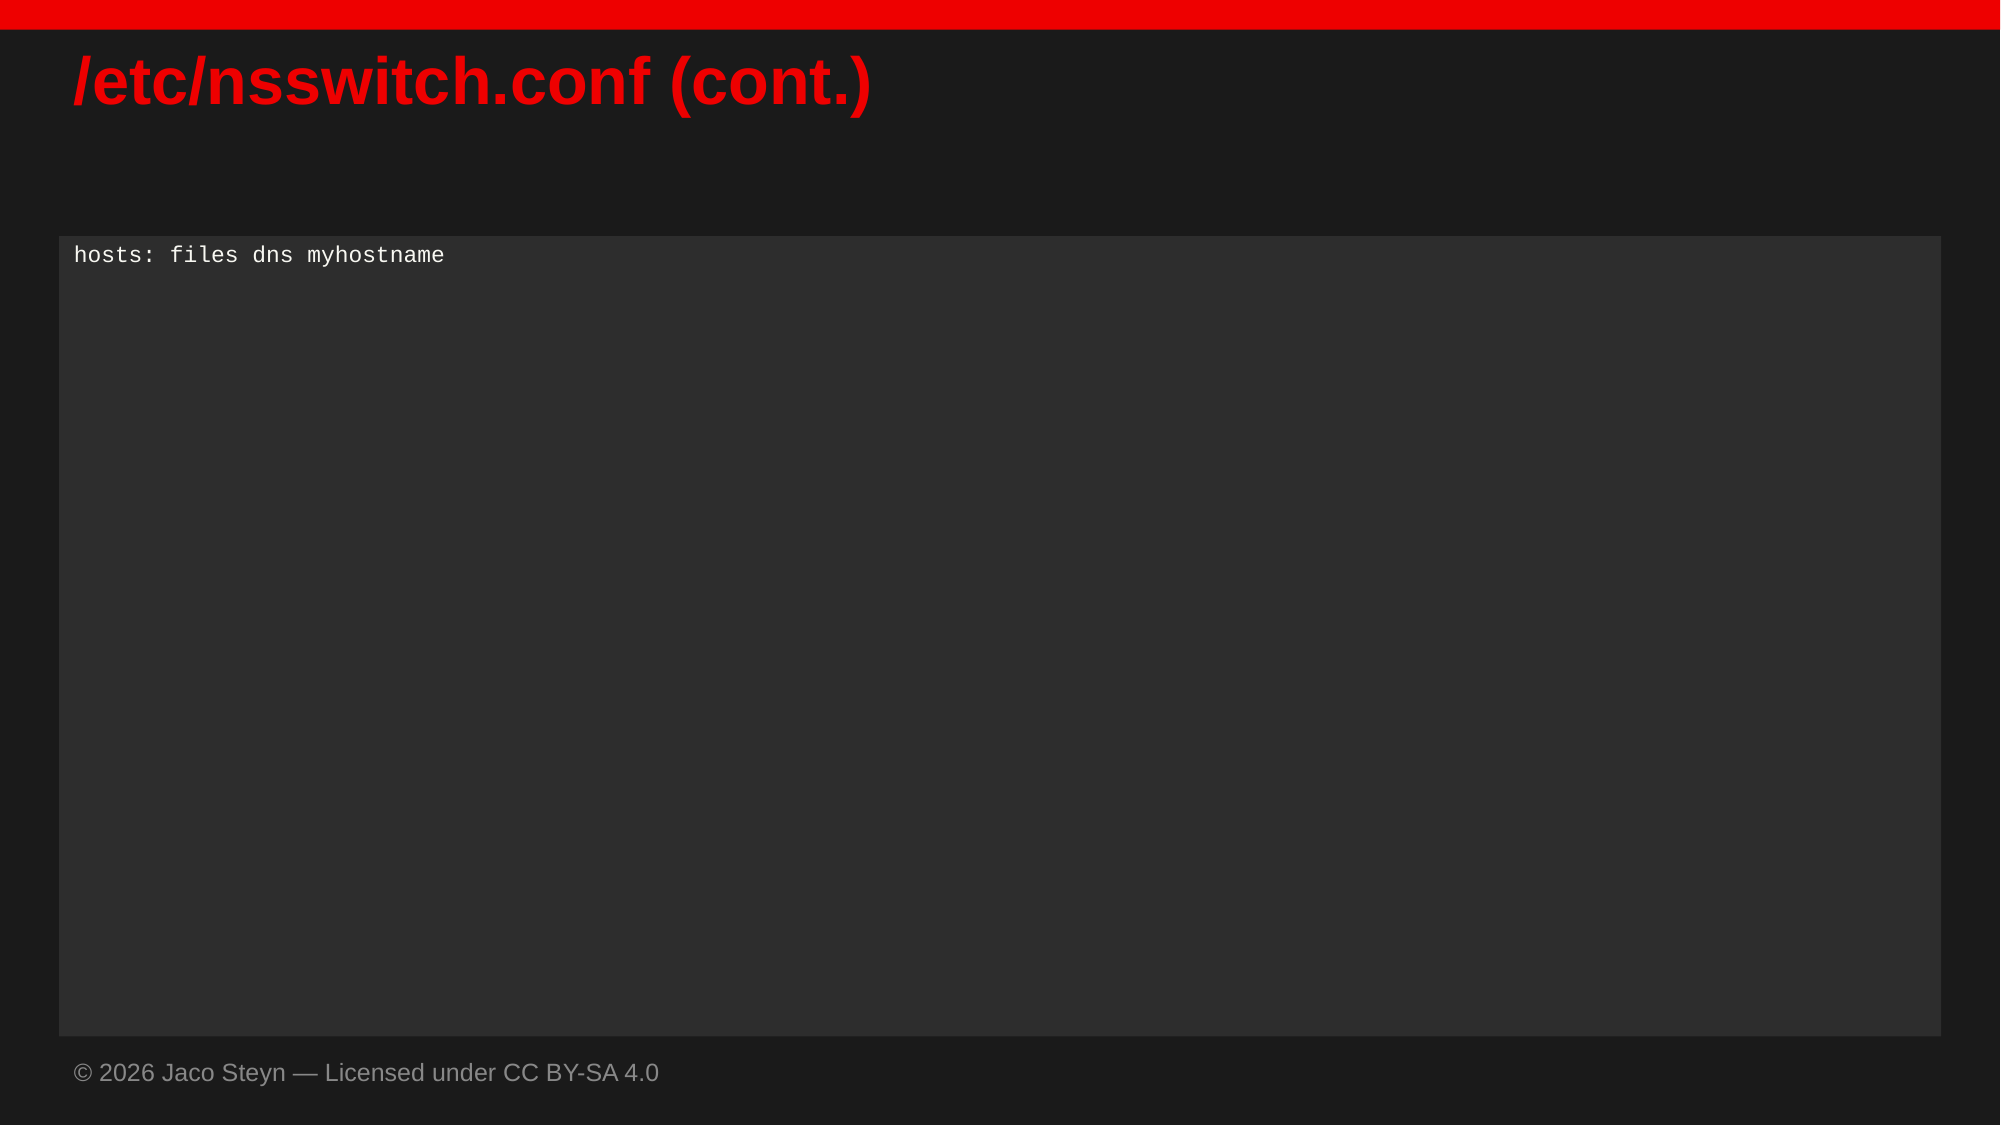

/etc/nsswitch.conf (cont.)
hosts: files dns myhostname
© 2026 Jaco Steyn — Licensed under CC BY-SA 4.0